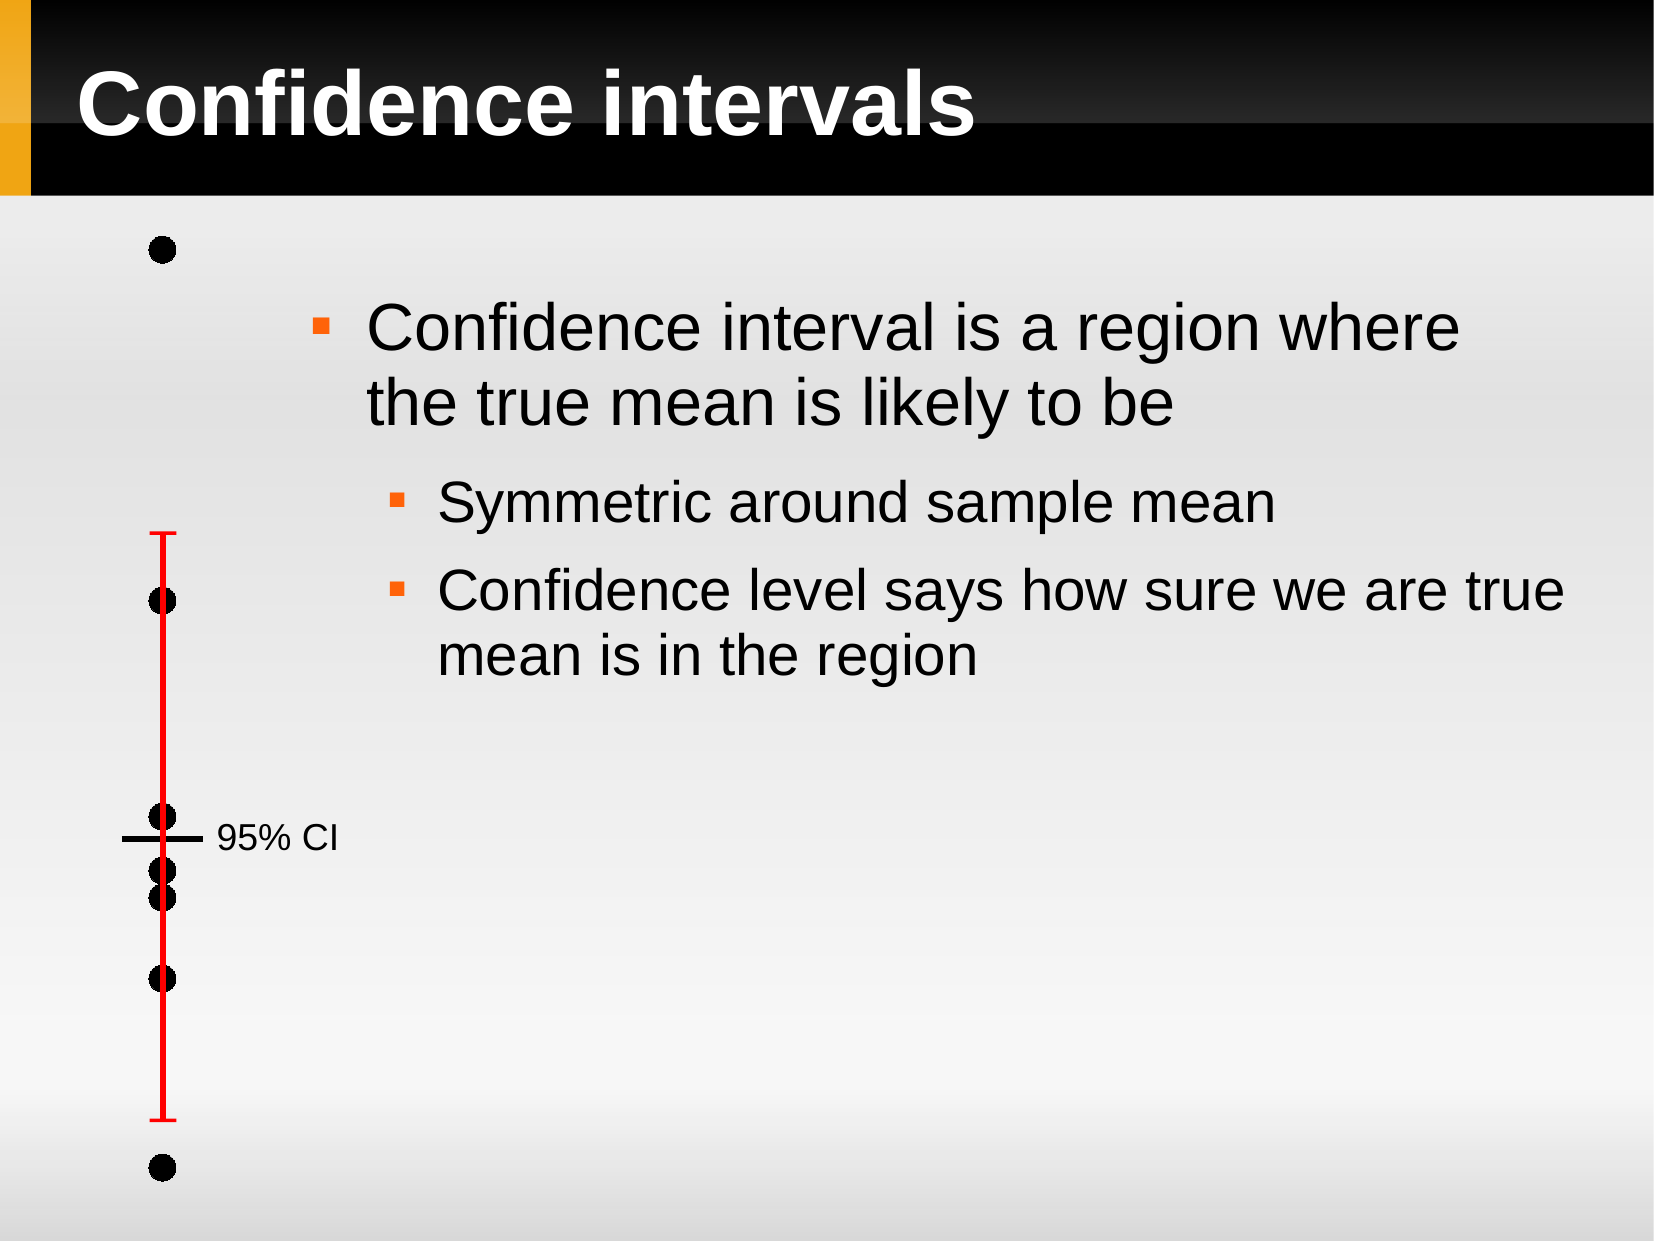

# Confidence intervals
Confidence interval is a region where the true mean is likely to be
Symmetric around sample mean
Confidence level says how sure we are true mean is in the region
95% CI